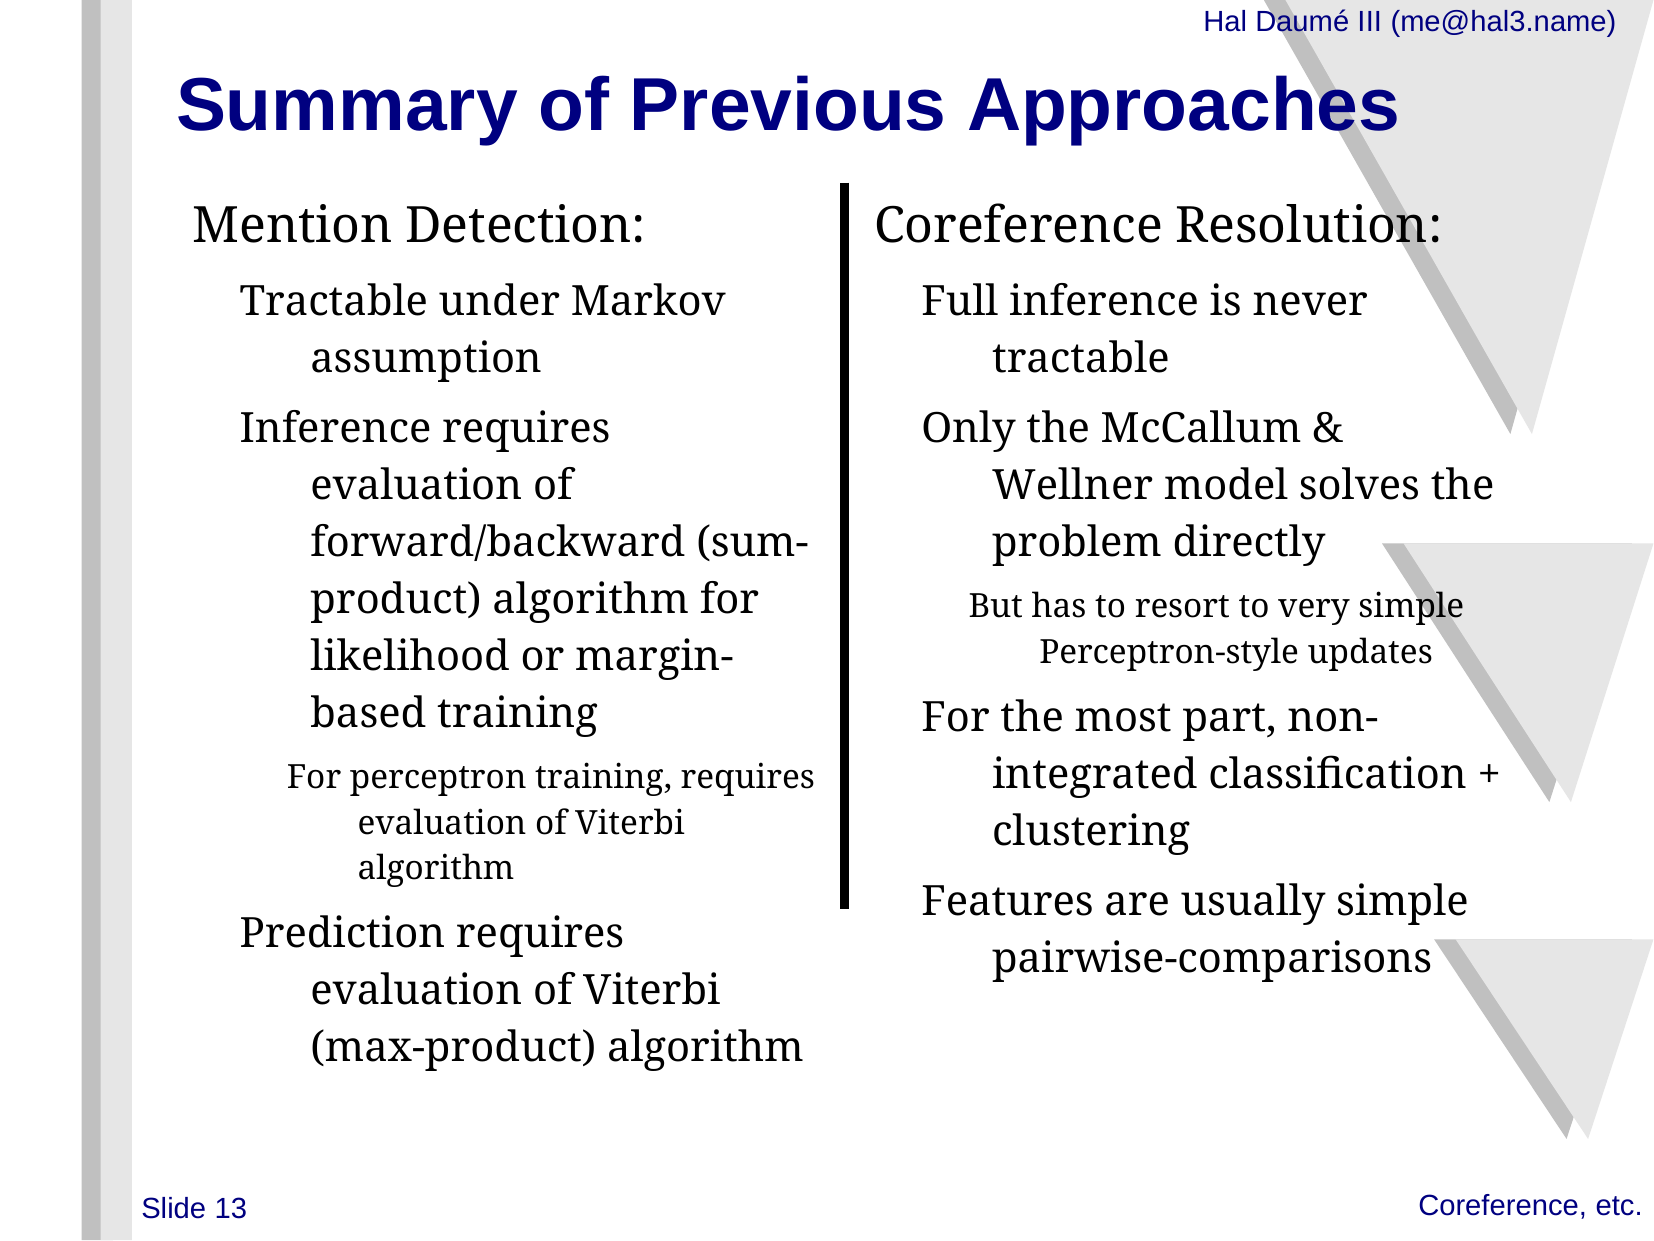

# Summary of Previous Approaches
Mention Detection:
Tractable under Markov assumption
Inference requires evaluation of forward/backward (sum-product) algorithm for likelihood or margin-based training
For perceptron training, requires evaluation of Viterbi algorithm
Prediction requires evaluation of Viterbi (max-product) algorithm
Coreference Resolution:
Full inference is never tractable
Only the McCallum & Wellner model solves the problem directly
But has to resort to very simple Perceptron-style updates
For the most part, non-integrated classification + clustering
Features are usually simple pairwise-comparisons